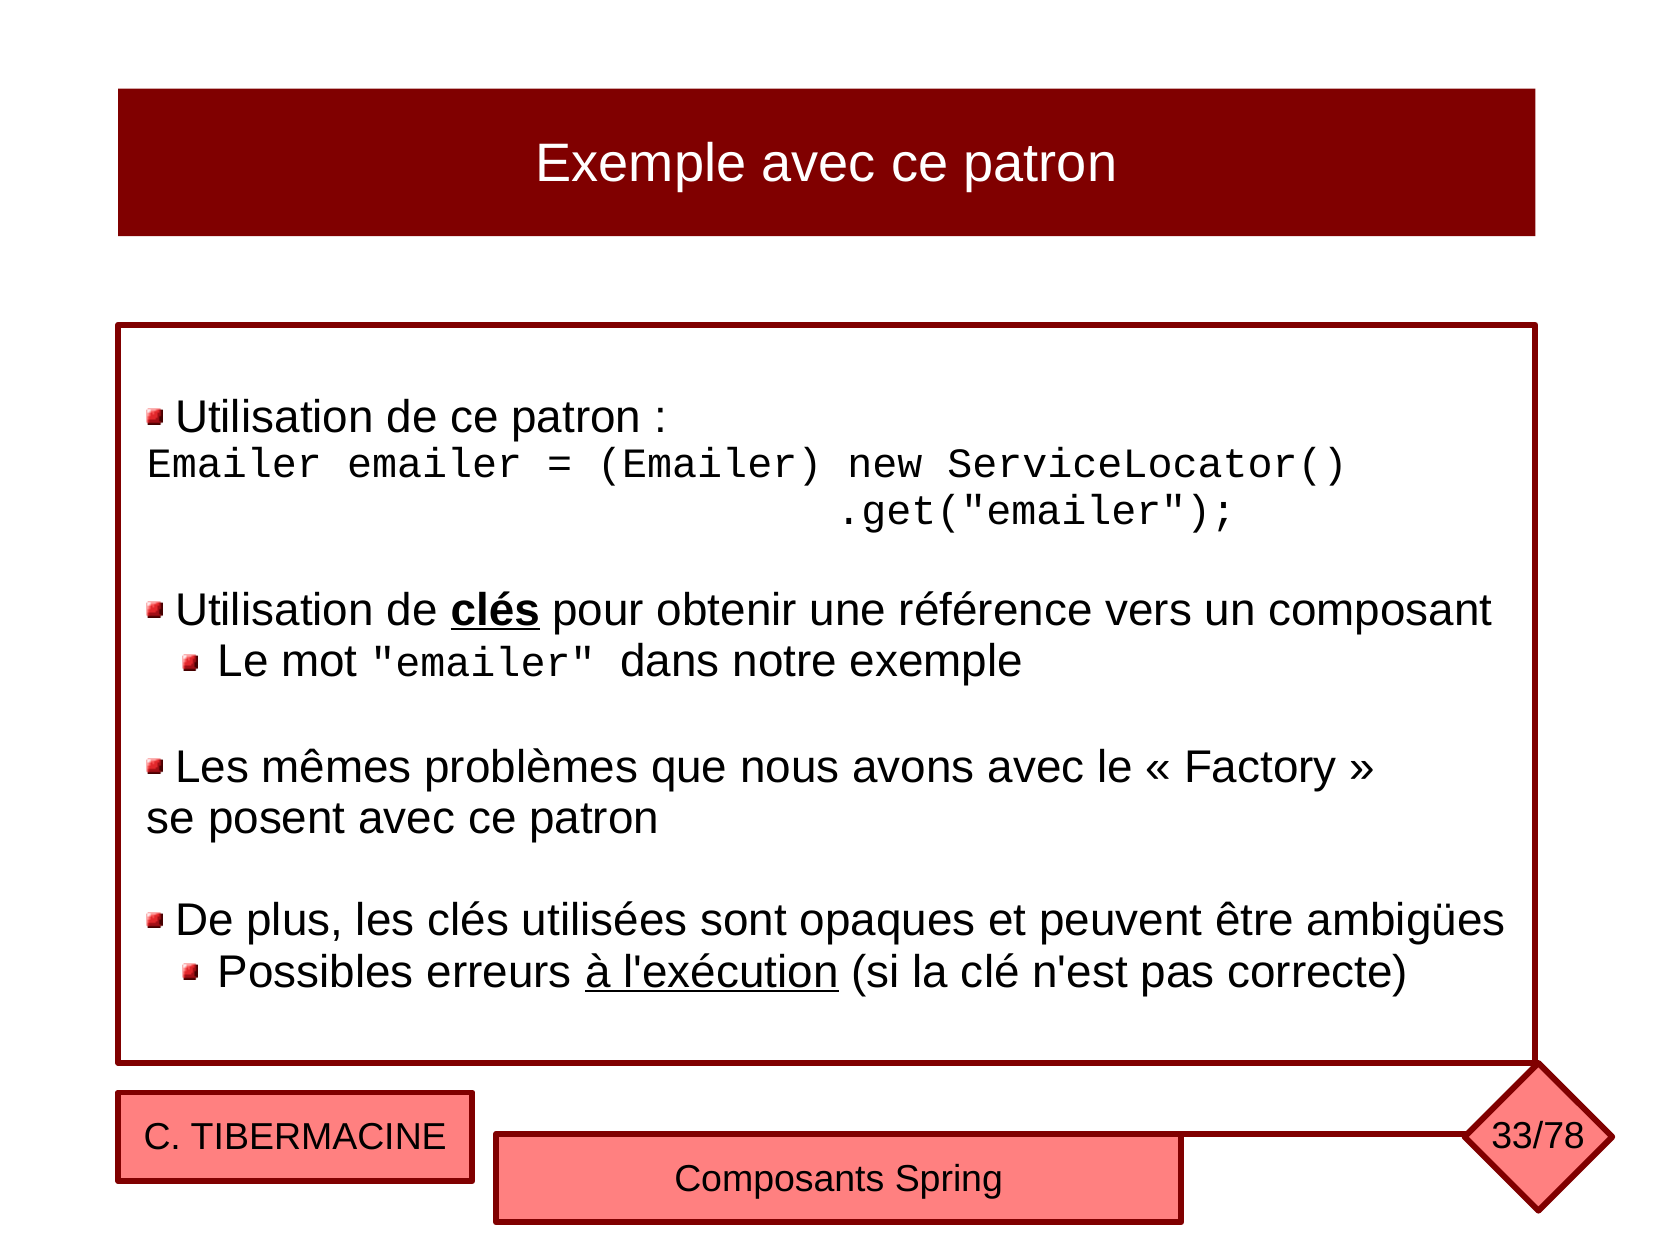

Exemple avec ce patron
 Utilisation de ce patron :
Emailer emailer = (Emailer) new ServiceLocator()
									 .get("emailer");
 Utilisation de clés pour obtenir une référence vers un composant
Le mot "emailer" dans notre exemple
 Les mêmes problèmes que nous avons avec le « Factory »
se posent avec ce patron
 De plus, les clés utilisées sont opaques et peuvent être ambigües
Possibles erreurs à l'exécution (si la clé n'est pas correcte)
C. TIBERMACINE
Composants Spring